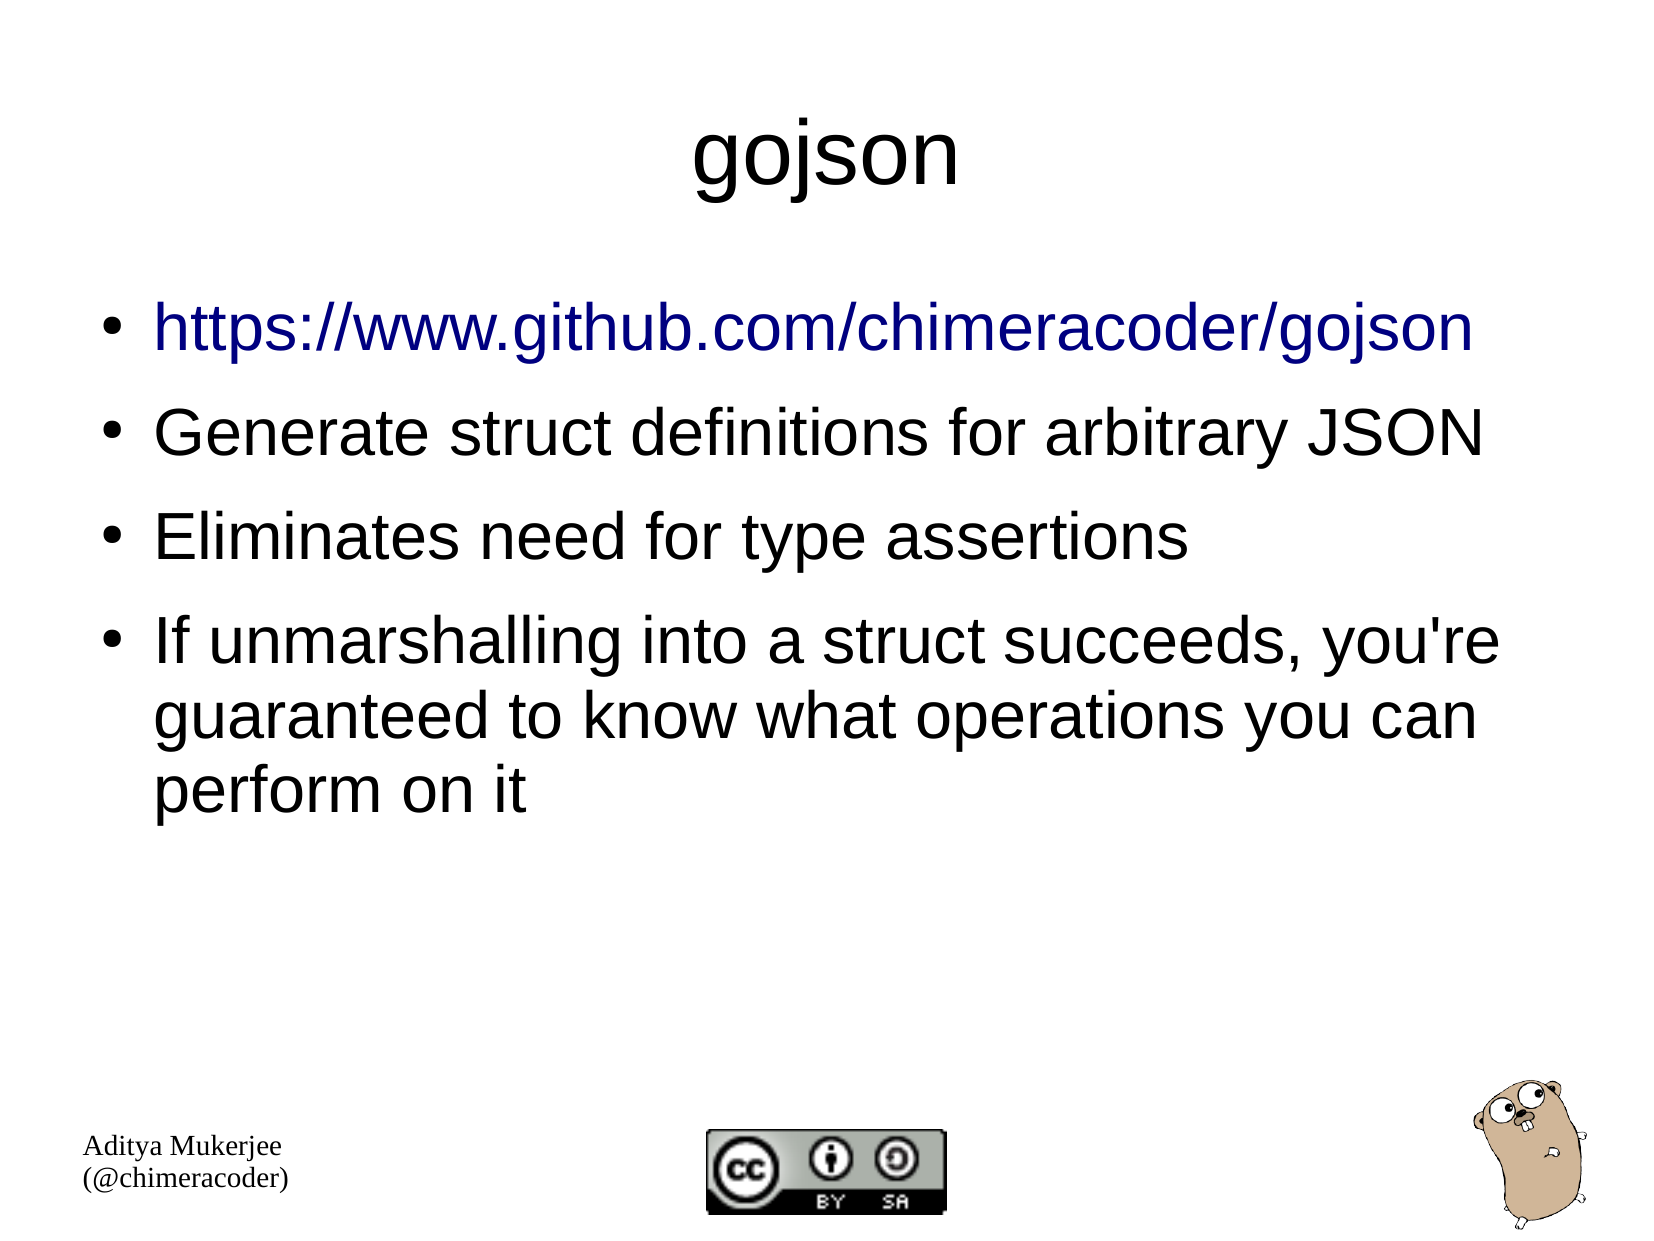

# gojson
https://www.github.com/chimeracoder/gojson
Generate struct definitions for arbitrary JSON
Eliminates need for type assertions
If unmarshalling into a struct succeeds, you're guaranteed to know what operations you can perform on it